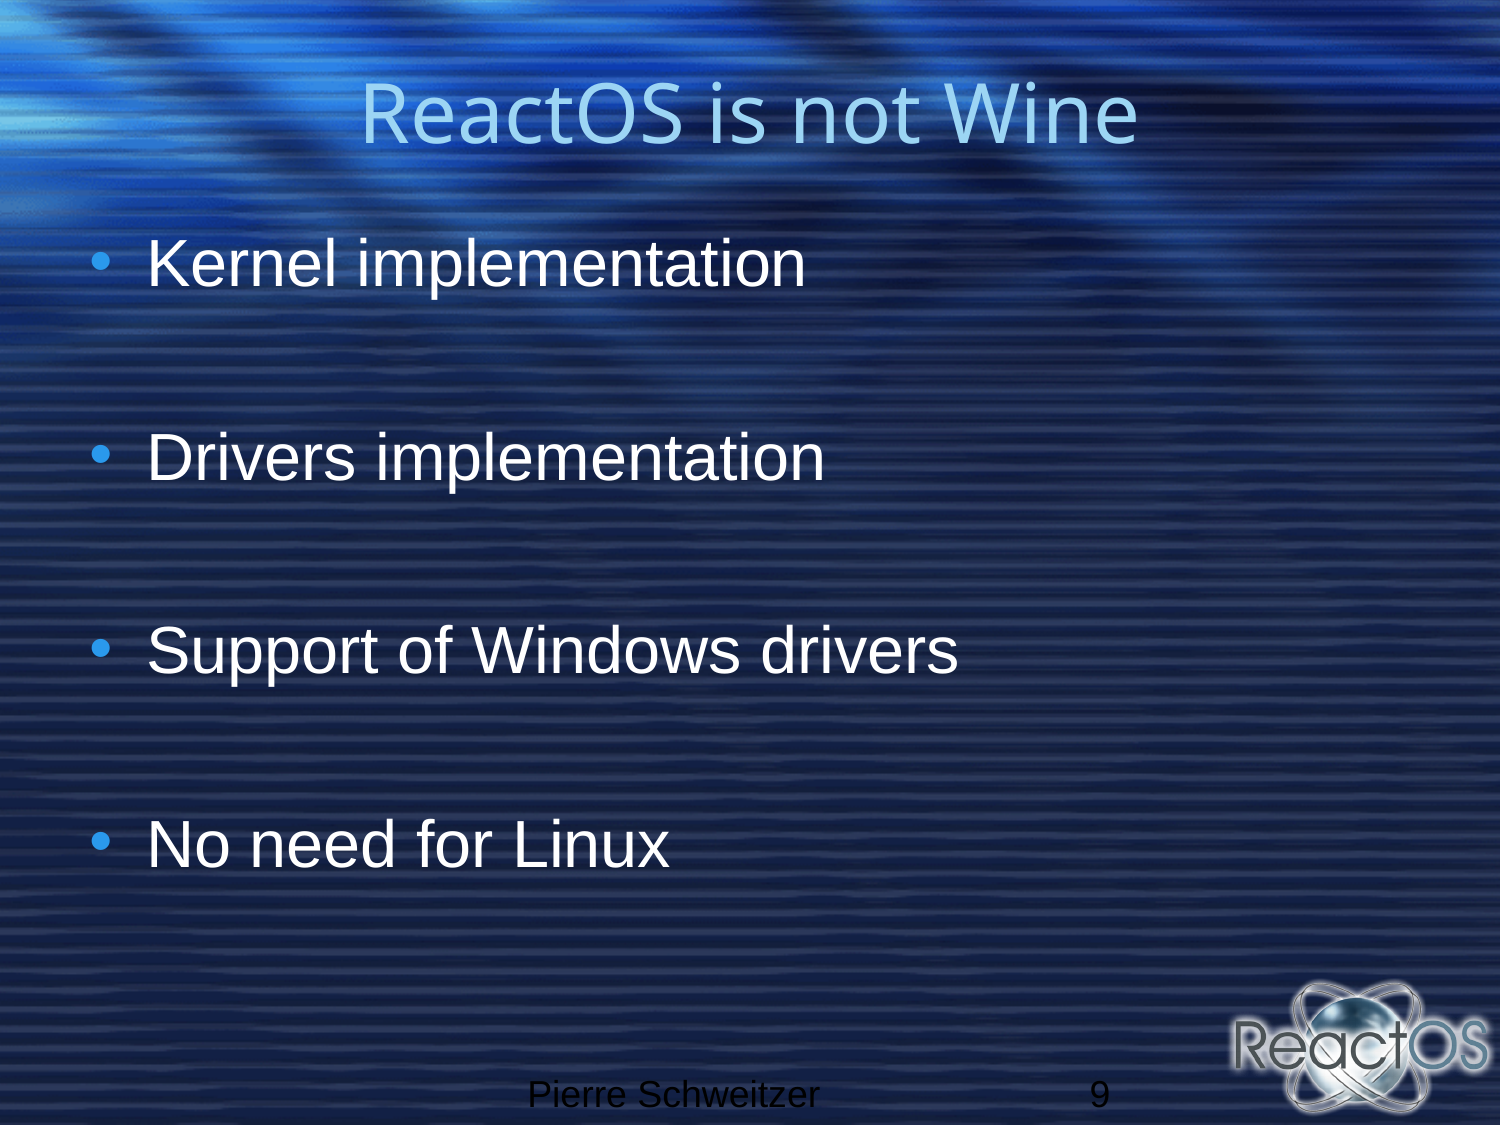

# ReactOS is not Wine
Kernel implementation
Drivers implementation
Support of Windows drivers
No need for Linux
Pierre Schweitzer
9